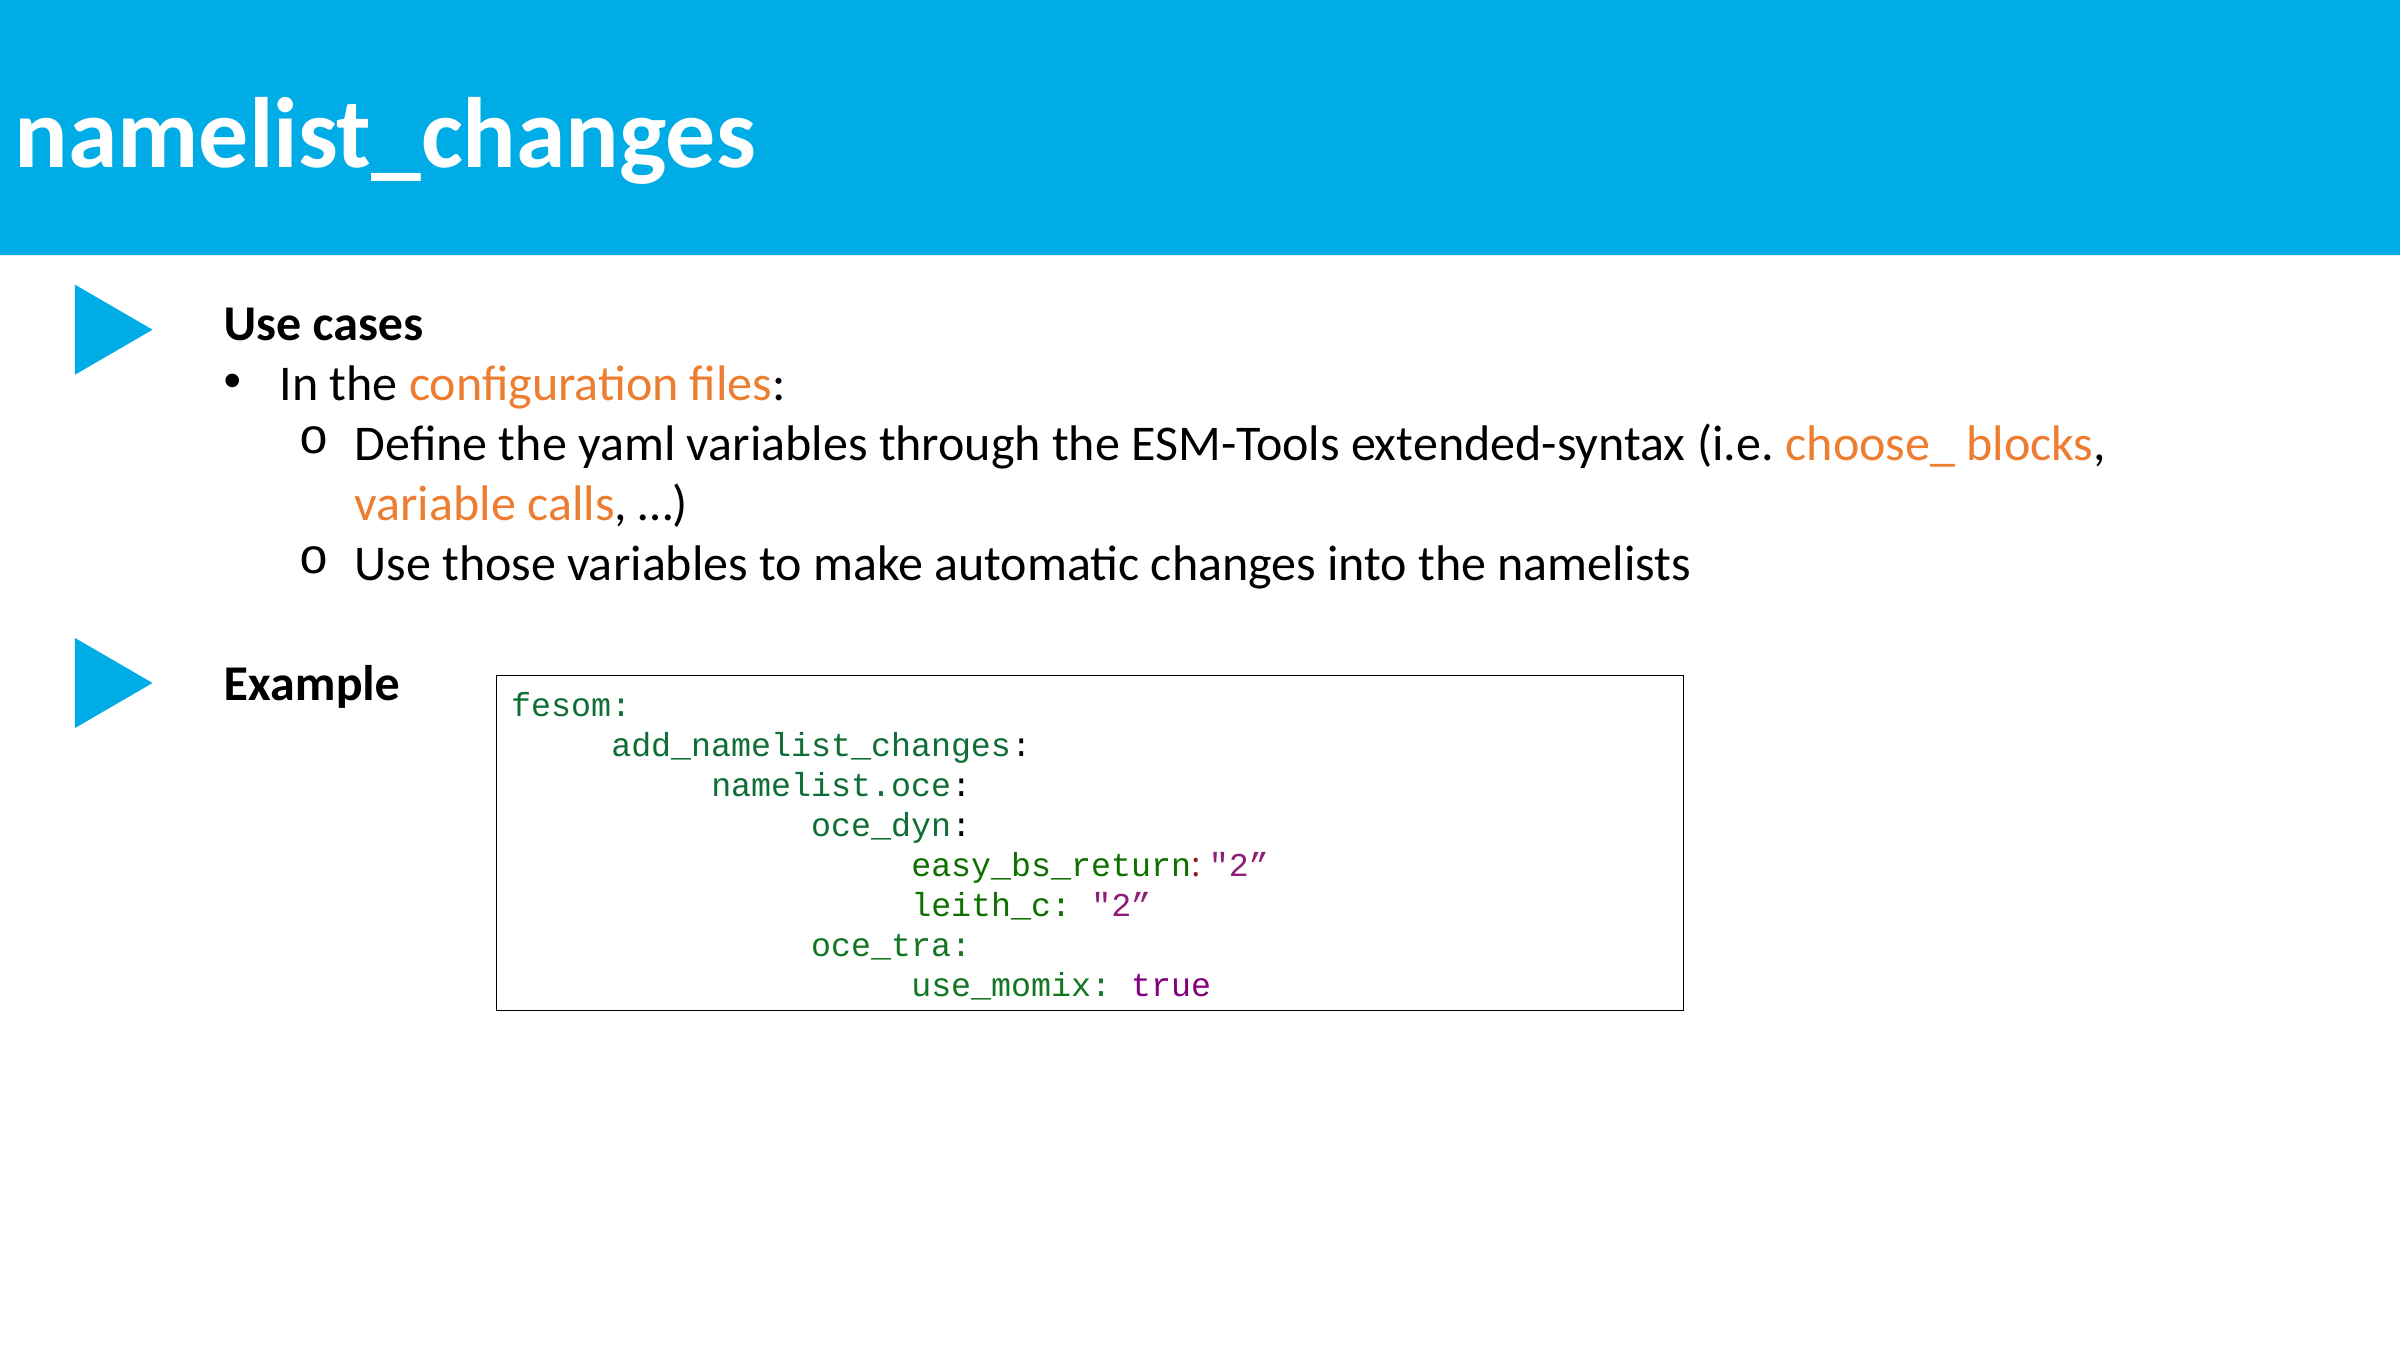

namelist_changes
Use cases
In the configuration files:
Define the yaml variables through the ESM-Tools extended-syntax (i.e. choose_ blocks, variable calls, …)
Use those variables to make automatic changes into the namelists
Example
fesom:
 add_namelist_changes:
 namelist.oce:
 oce_dyn:
 easy_bs_return: "2”
 leith_c: "2”
 oce_tra:
 use_momix: true